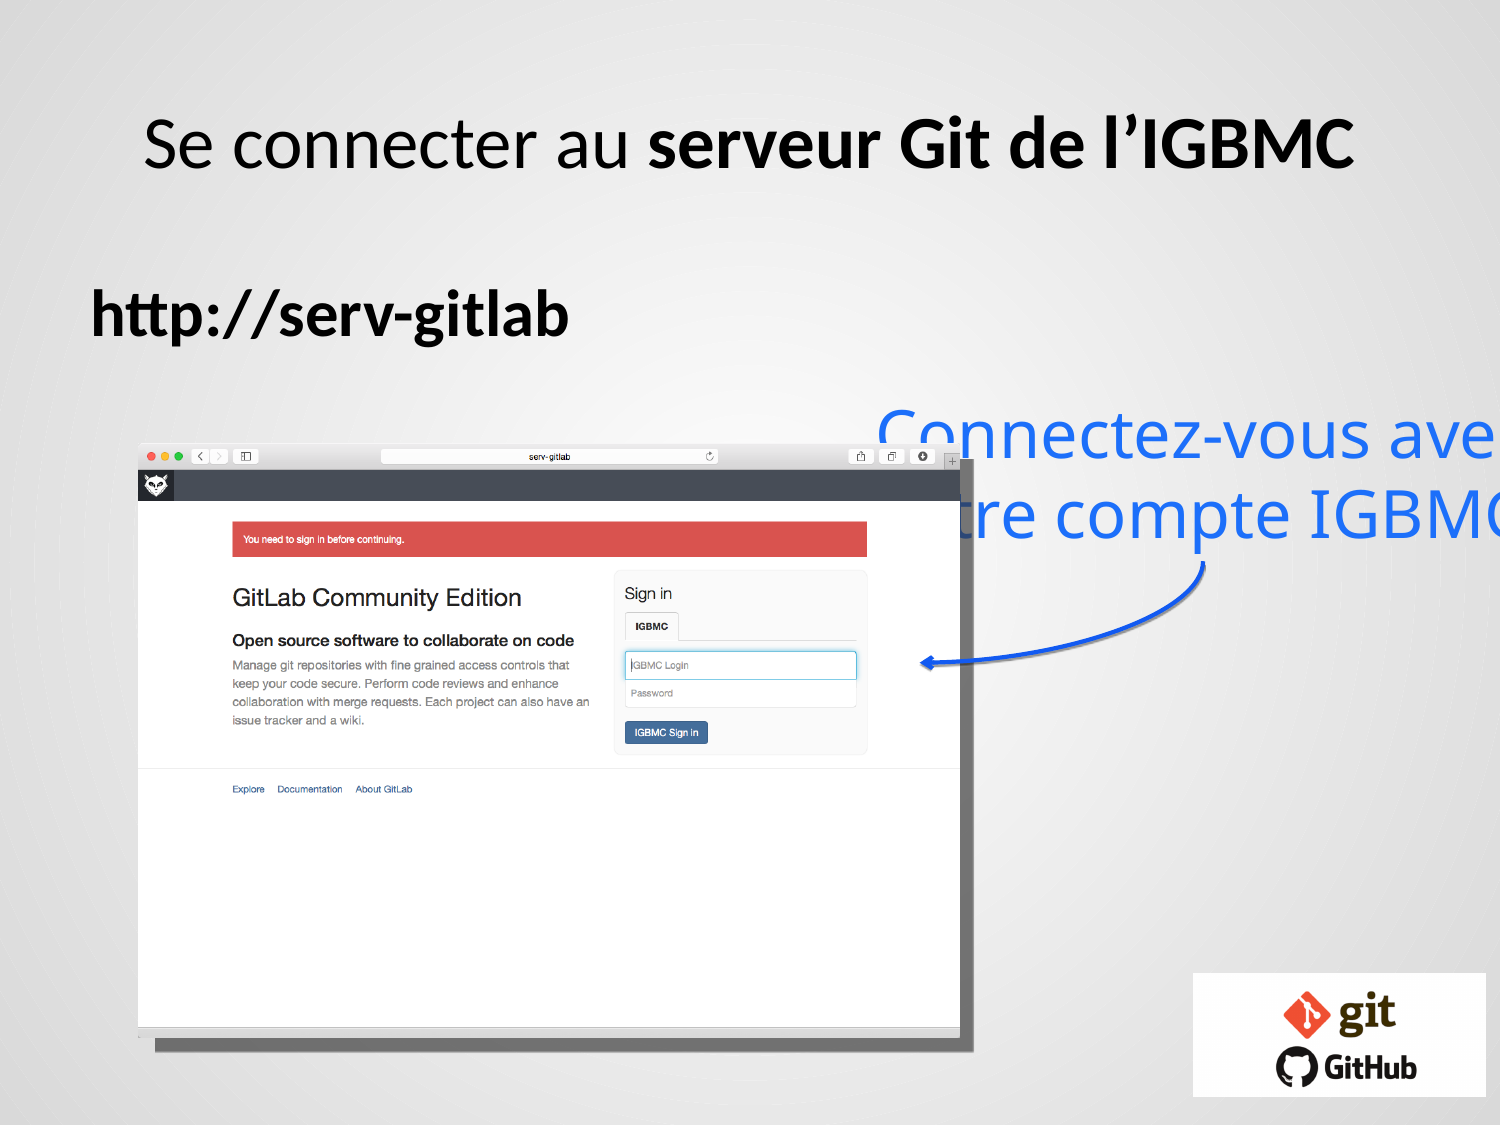

# Se connecter au serveur Git de l’IGBMC
http://serv-gitlab
Connectez-vous avec
votre compte IGBMC